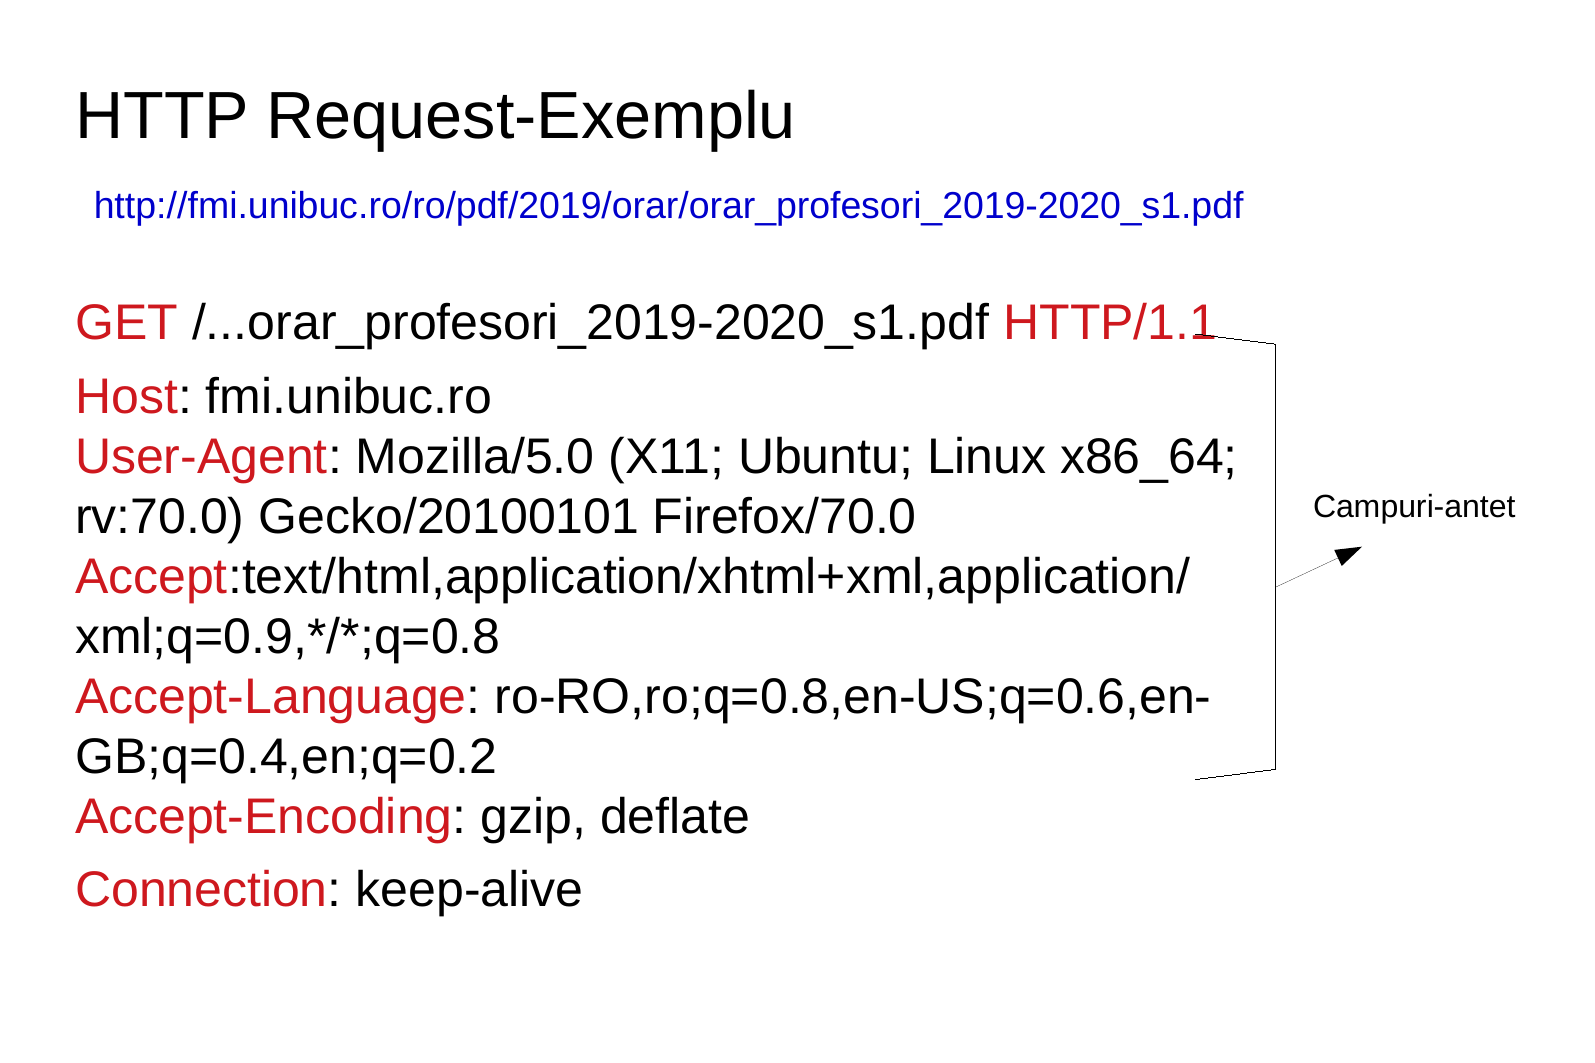

HTTP Request-Exemplu
 http://fmi.unibuc.ro/ro/pdf/2019/orar/orar_profesori_2019-2020_s1.pdf
GET /...orar_profesori_2019-2020_s1.pdf HTTP/1.1
Host: fmi.unibuc.ro
User-Agent: Mozilla/5.0 (X11; Ubuntu; Linux x86_64; rv:70.0) Gecko/20100101 Firefox/70.0
Accept:text/html,application/xhtml+xml,application/xml;q=0.9,*/*;q=0.8
Accept-Language: ro-RO,ro;q=0.8,en-US;q=0.6,en-GB;q=0.4,en;q=0.2
Accept-Encoding: gzip, deflate
Connection: keep-alive
Campuri-antet